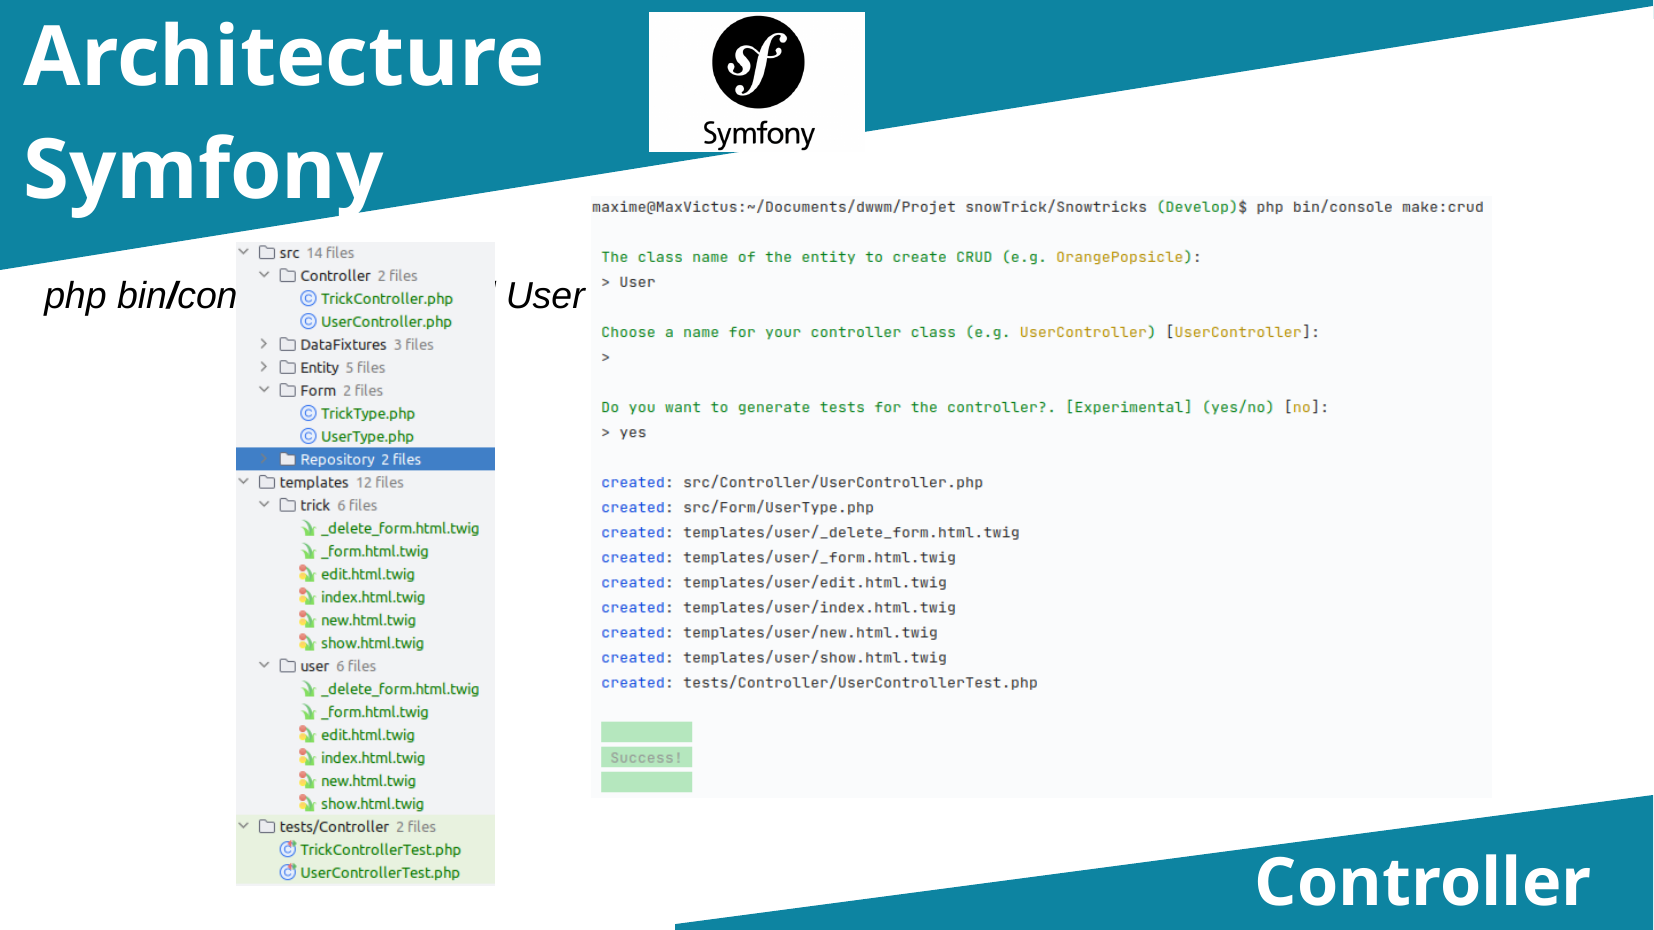

Architecture Symfony
php bin/console make:crud User
Controller